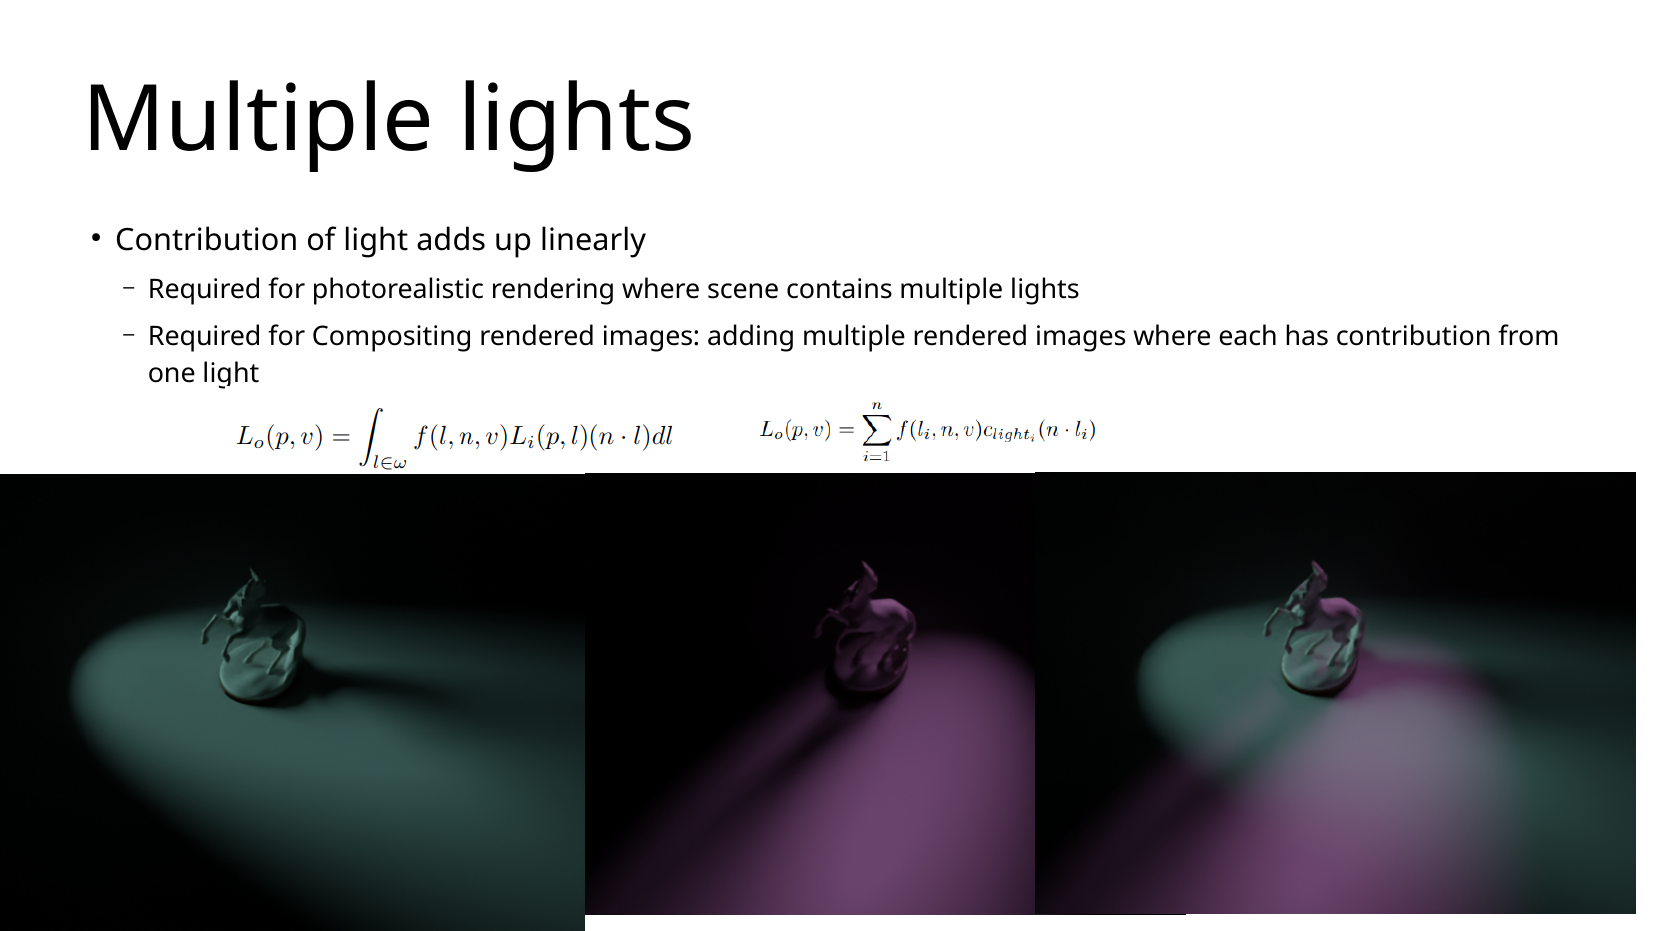

# Multiple lights
Contribution of light adds up linearly
Required for photorealistic rendering where scene contains multiple lights
Required for Compositing rendered images: adding multiple rendered images where each has contribution from one light